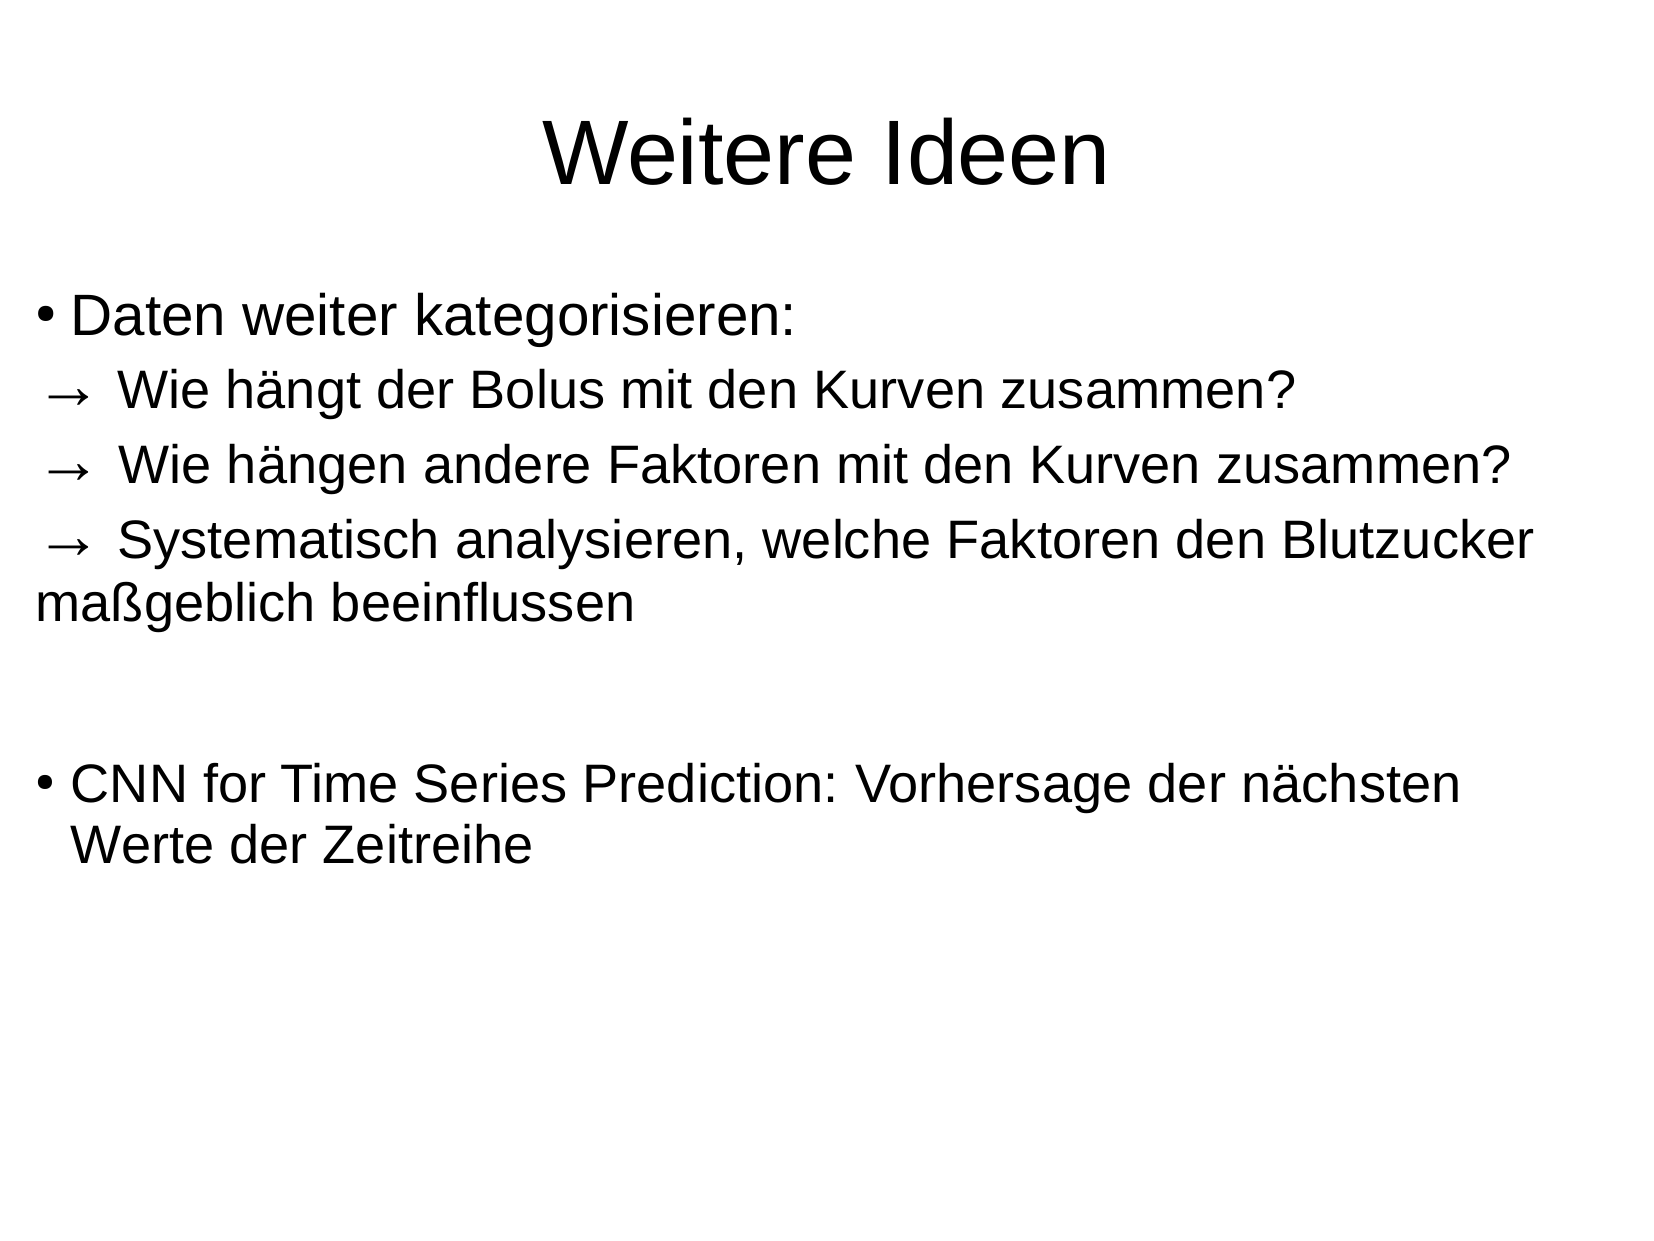

# Weitere Ideen
Daten weiter kategorisieren:
→ Wie hängt der Bolus mit den Kurven zusammen?
→ Wie hängen andere Faktoren mit den Kurven zusammen?
→ Systematisch analysieren, welche Faktoren den Blutzucker maßgeblich beeinflussen
CNN for Time Series Prediction: Vorhersage der nächsten Werte der Zeitreihe